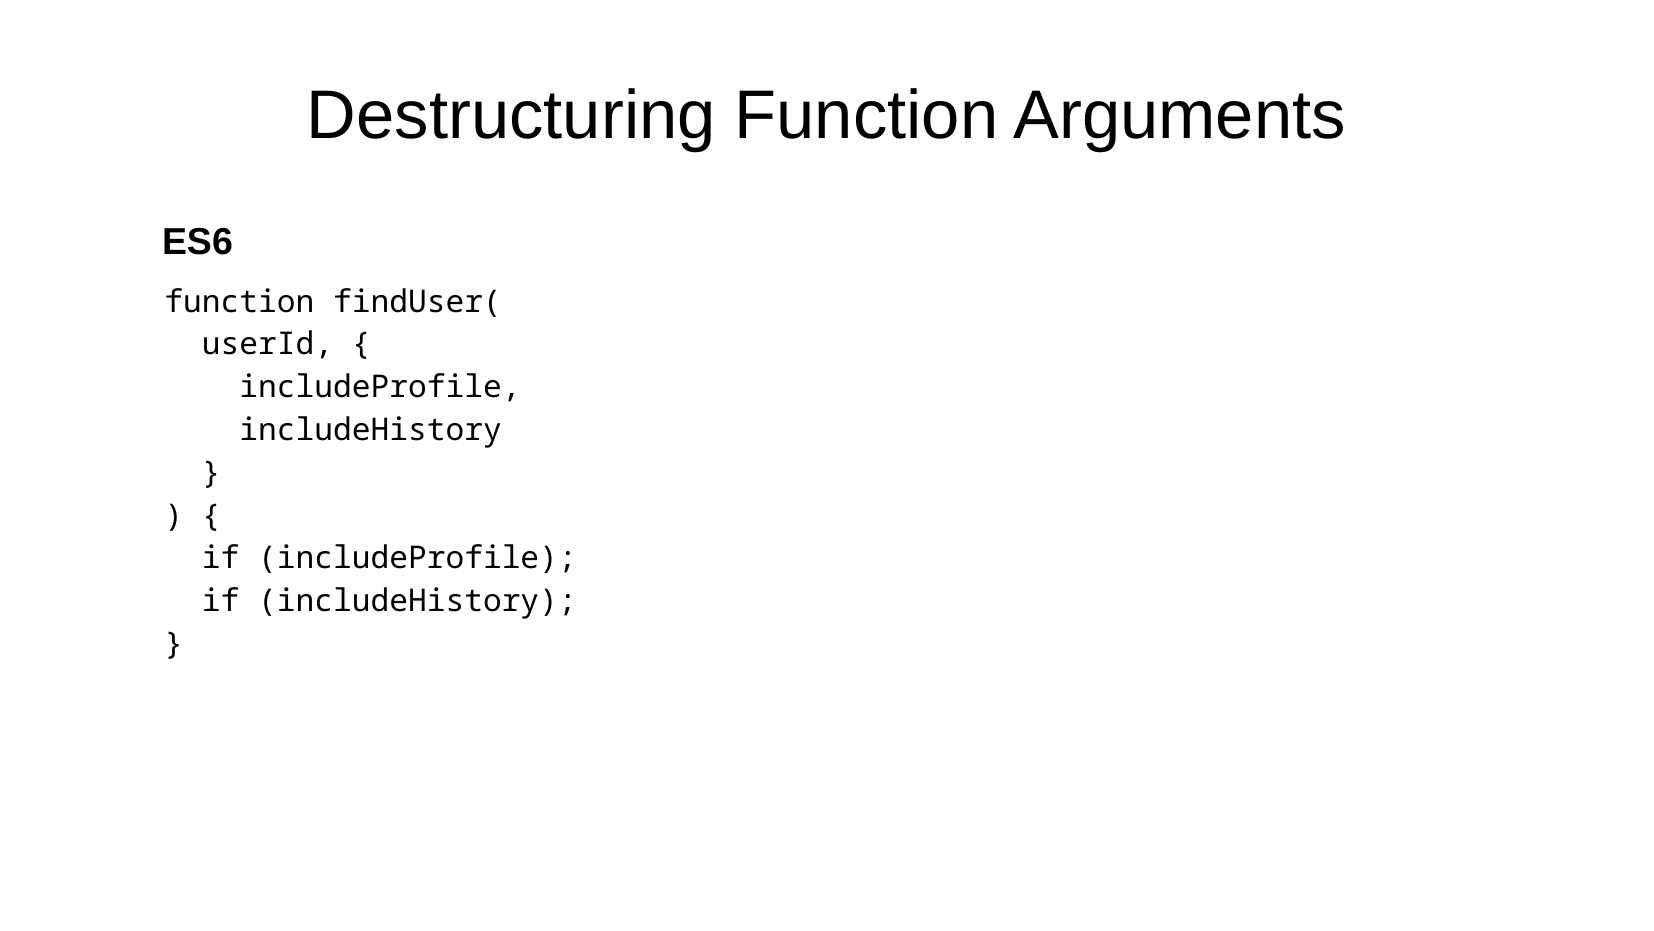

# Destructuring Function Arguments
ES6
function findUser(
 userId, {
 includeProfile,
 includeHistory
 }
) {
 if (includeProfile);
 if (includeHistory);
}